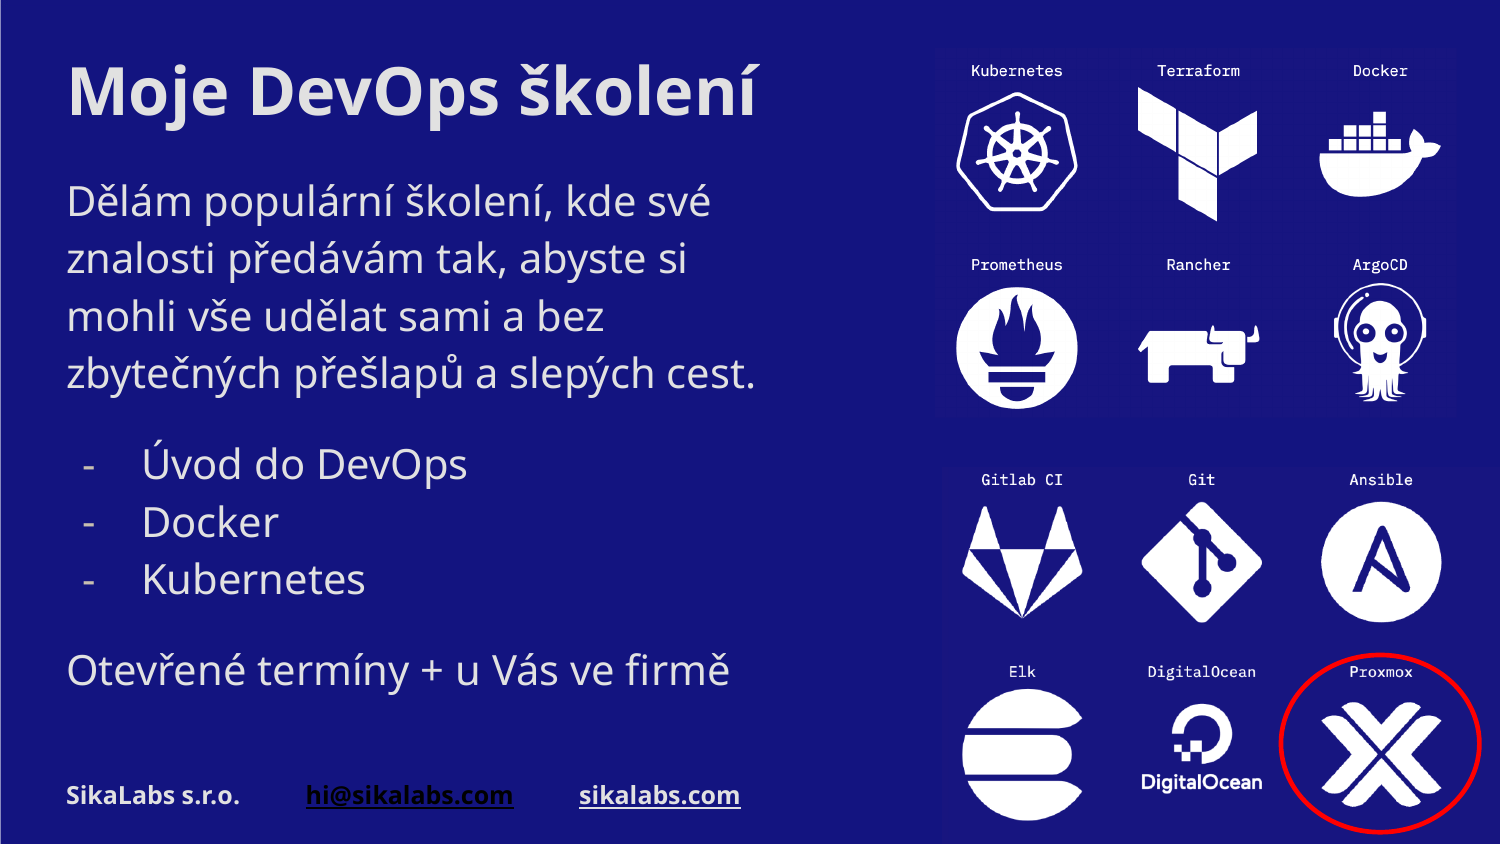

# Moje DevOps školení
Dělám populární školení, kde své znalosti předávám tak, abyste si mohli vše udělat sami a bez zbytečných přešlapů a slepých cest.
Úvod do DevOps
Docker
Kubernetes
Otevřené termíny + u Vás ve firmě